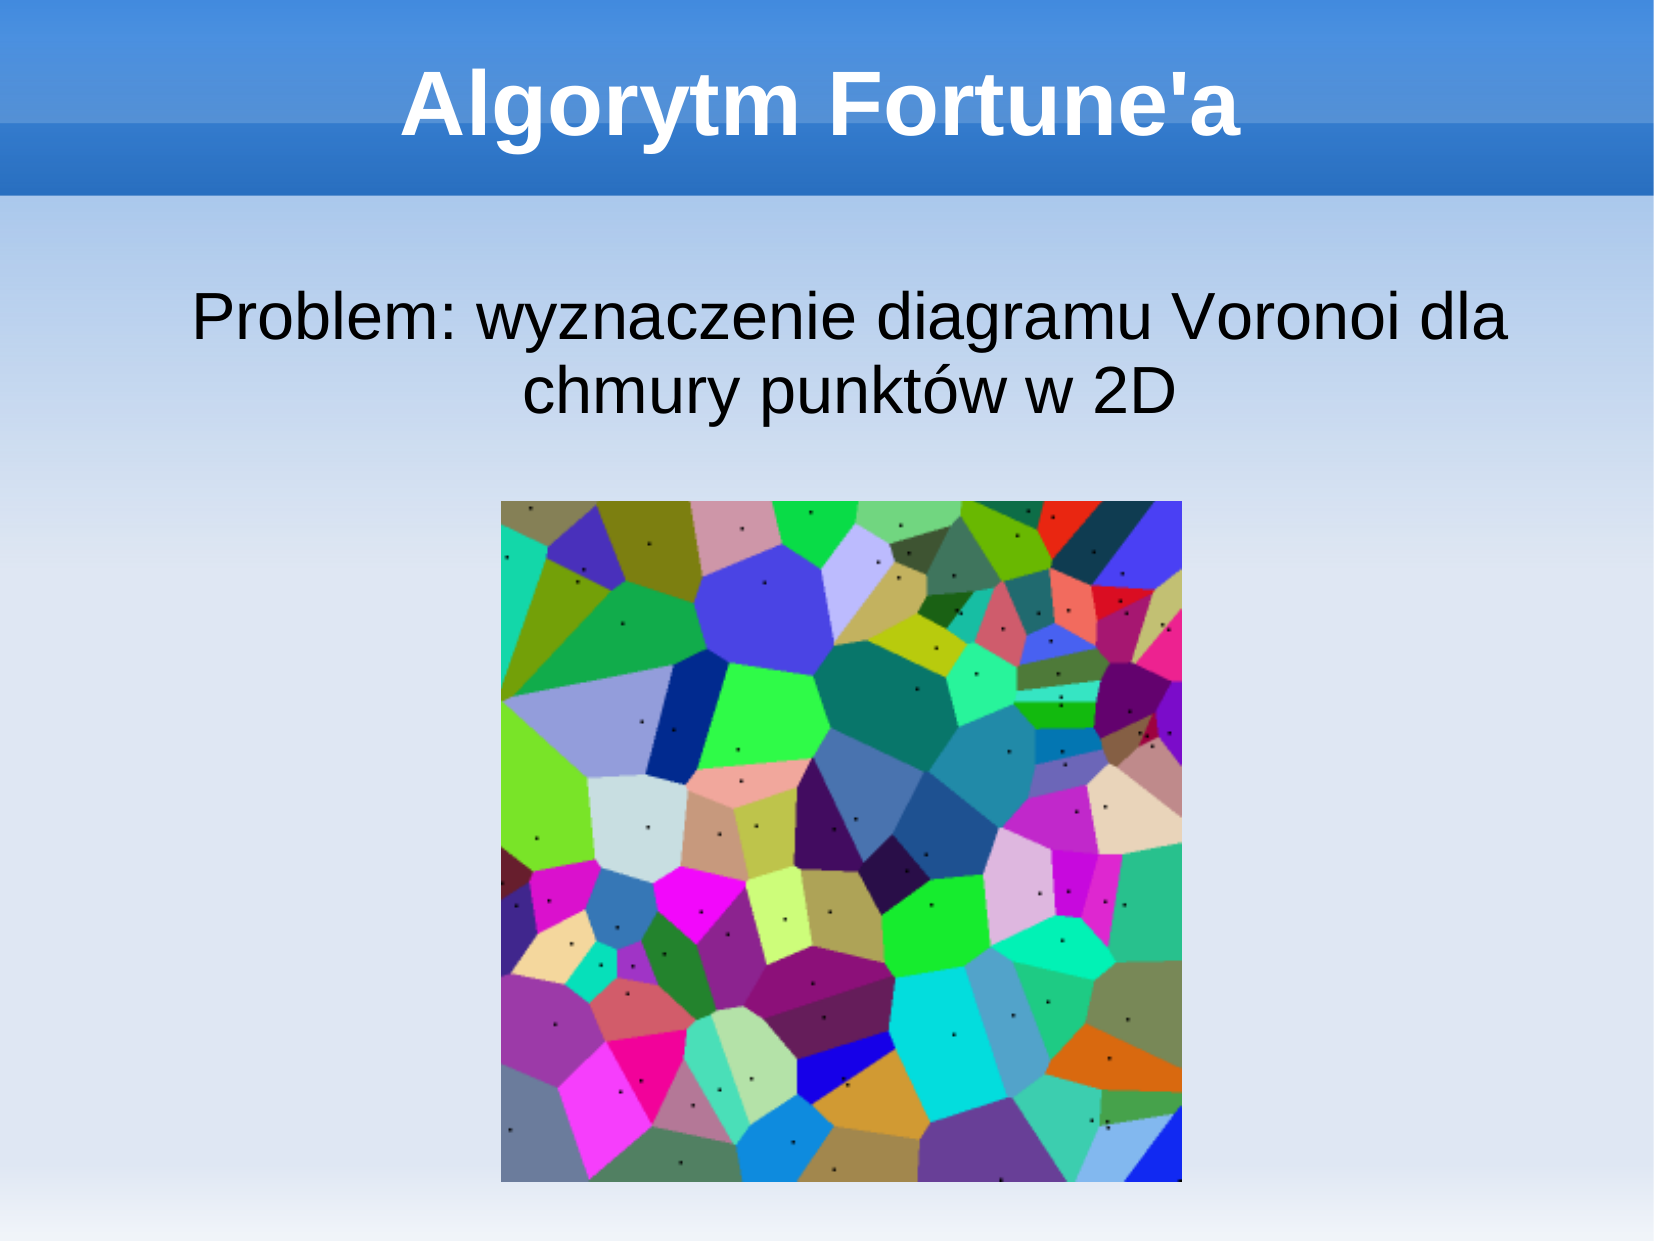

# Algorytm Fortune'a
Problem: wyznaczenie diagramu Voronoi dla chmury punktów w 2D